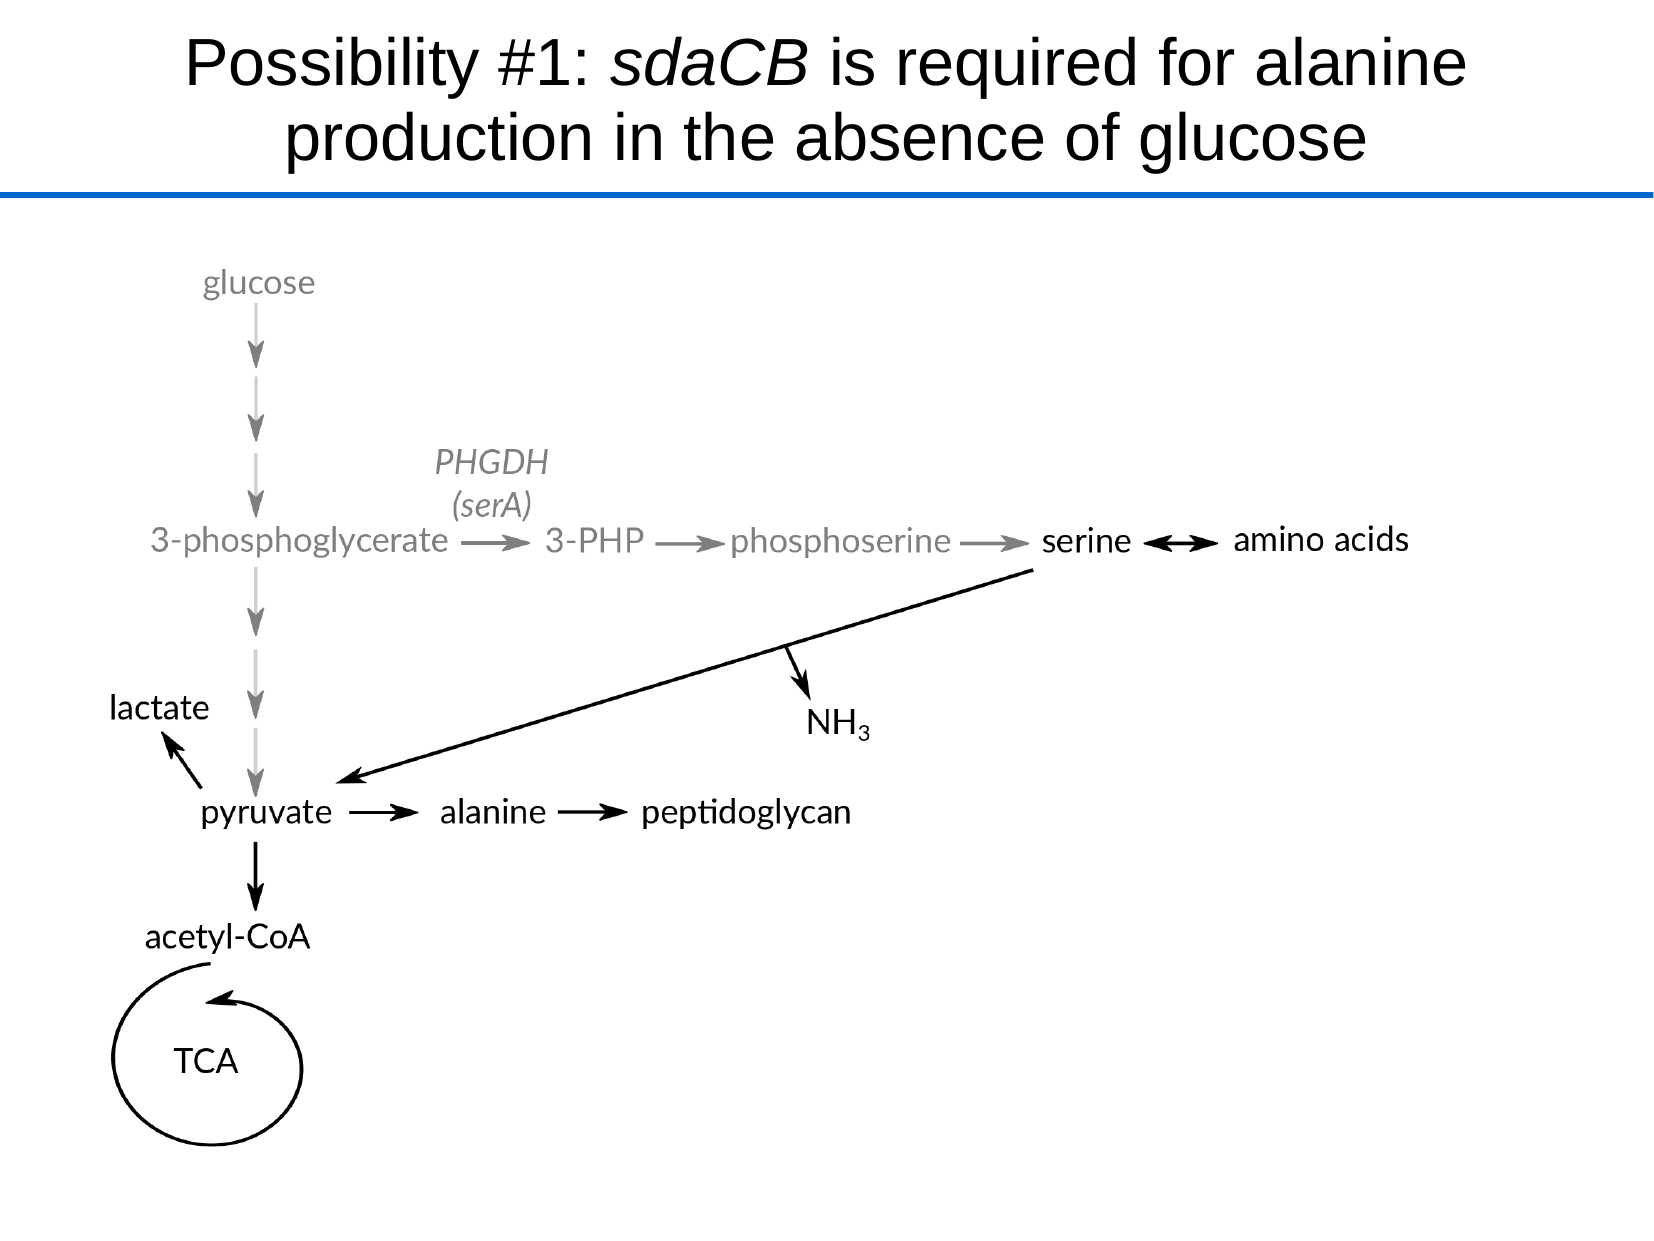

# Possibility #1: sdaCB is required for alanine production in the absence of glucose